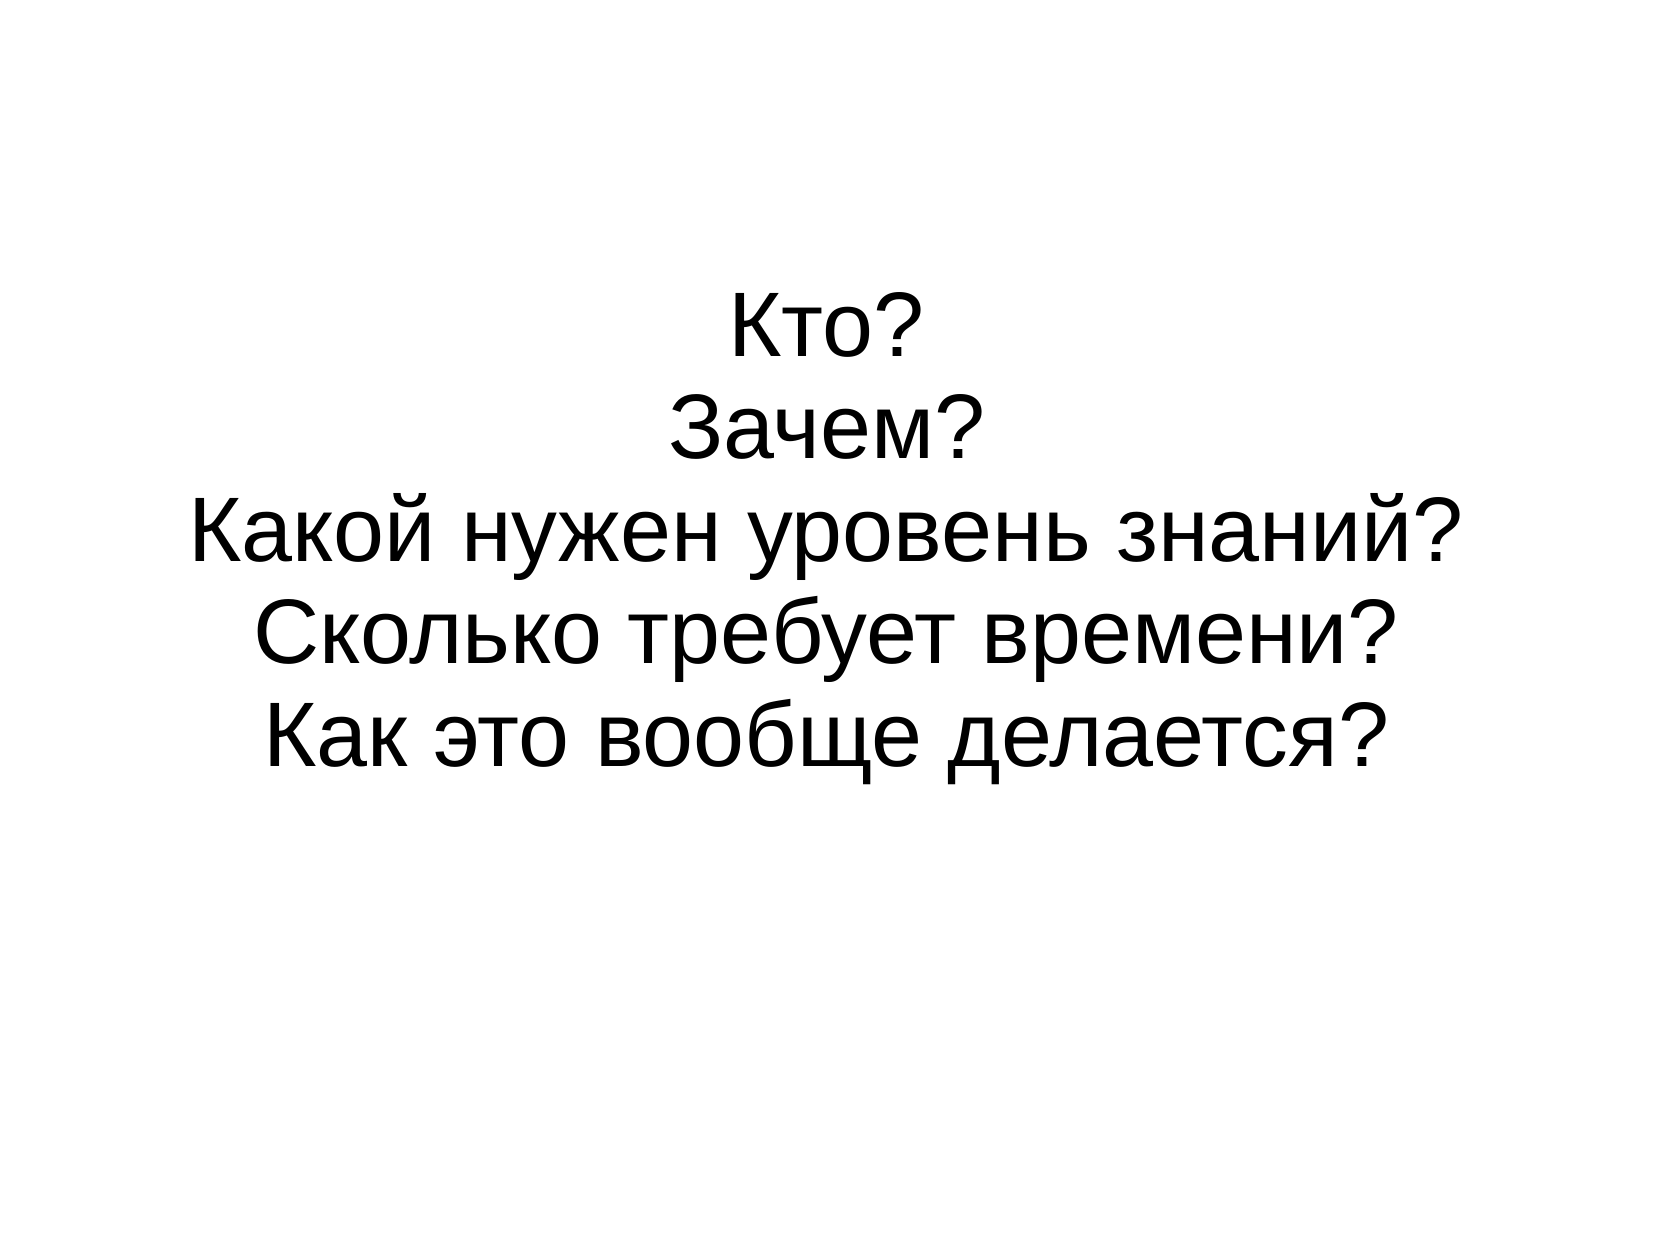

# Кто?
Зачем?
Какой нужен уровень знаний?
Сколько требует времени?
Как это вообще делается?